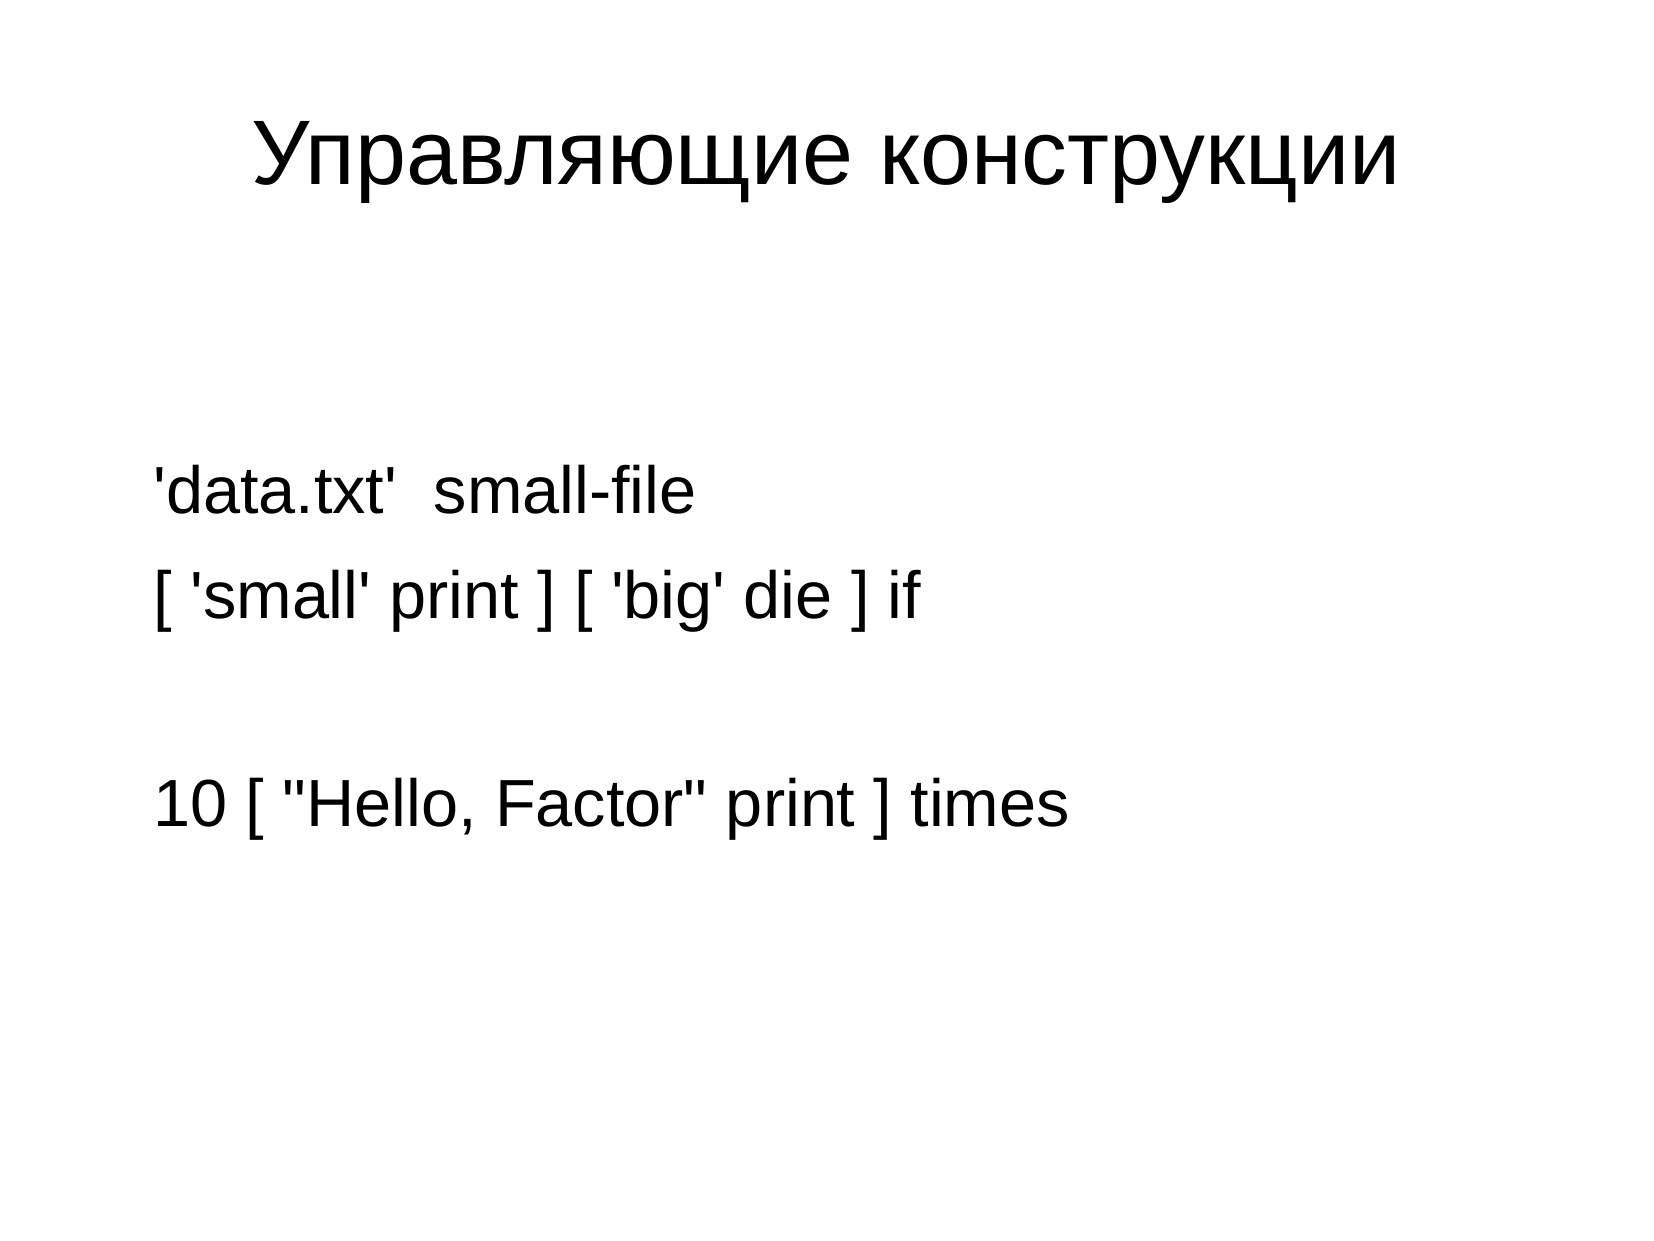

# Управляющие конструкции
'data.txt' small-file
[ 'small' print ] [ 'big' die ] if
10 [ "Hello, Factor" print ] times